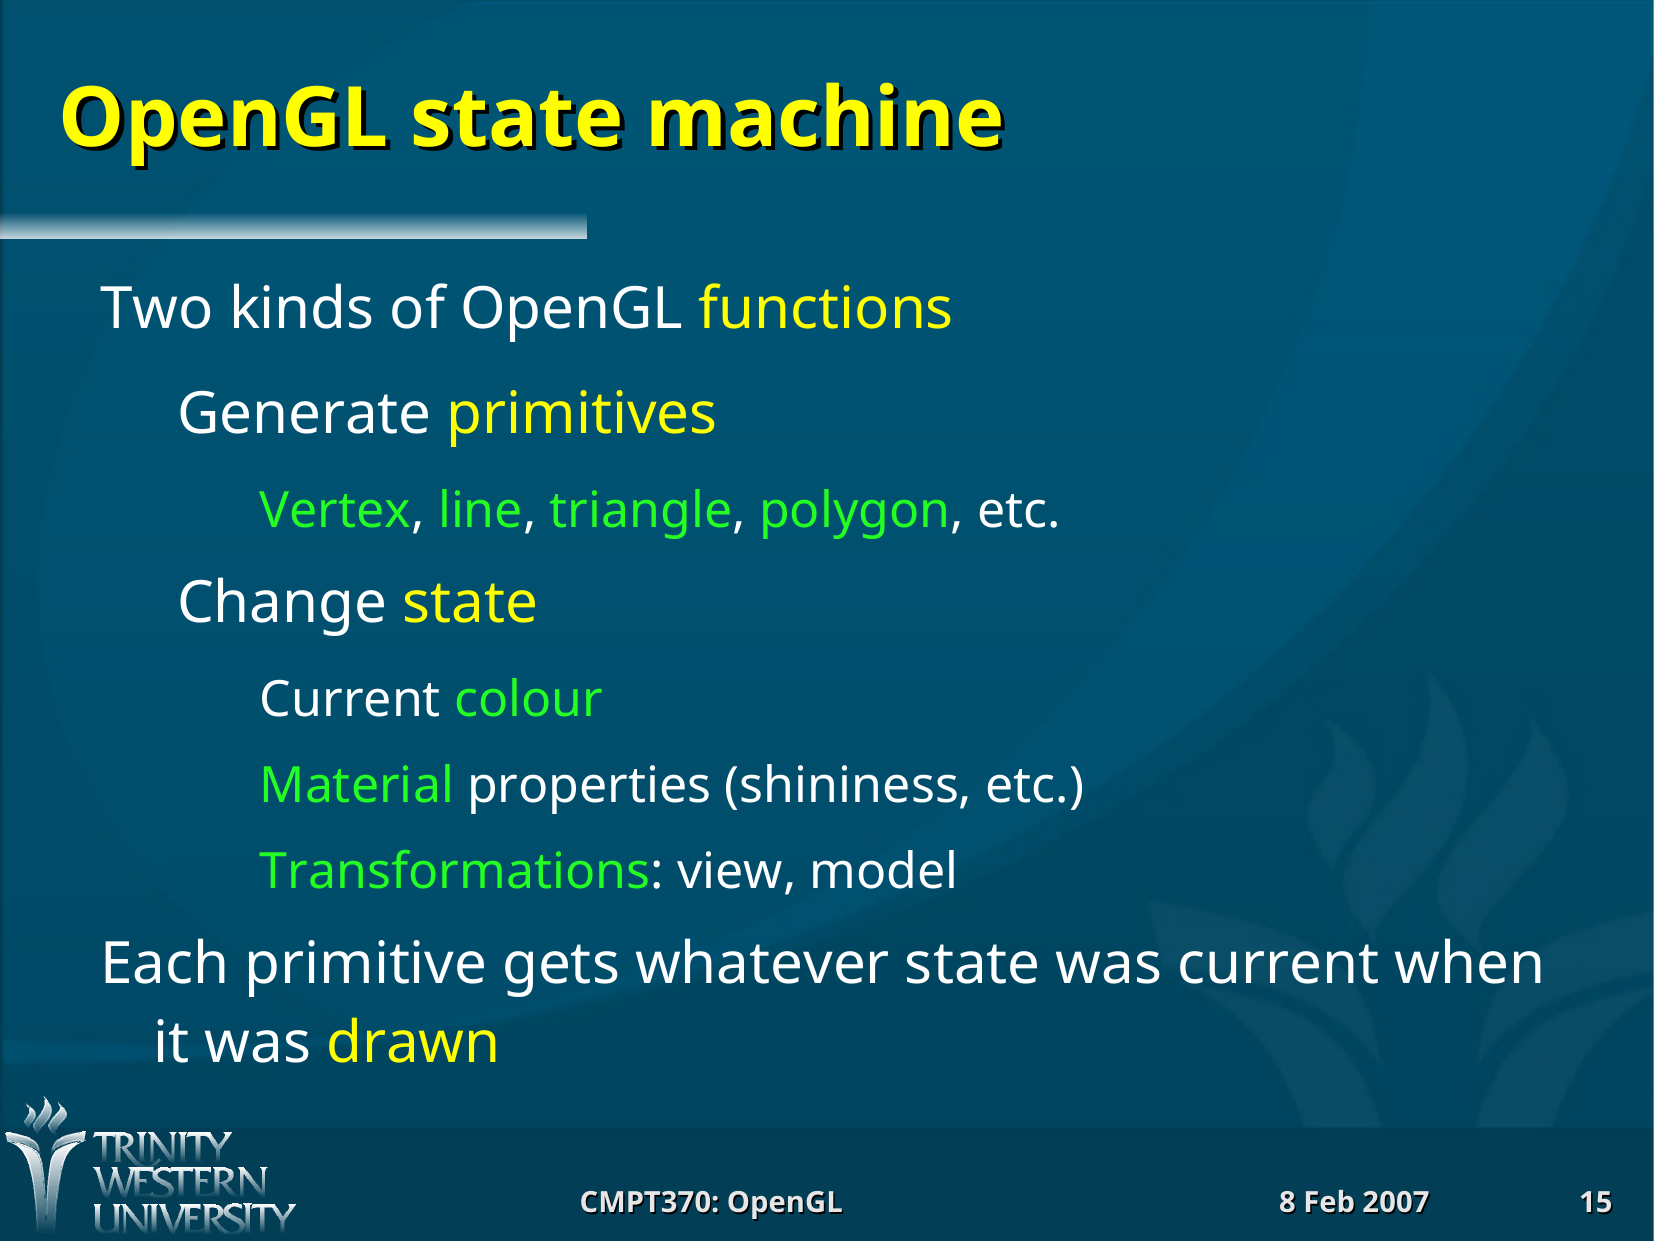

# OpenGL state machine
Two kinds of OpenGL functions
Generate primitives
Vertex, line, triangle, polygon, etc.
Change state
Current colour
Material properties (shininess, etc.)
Transformations: view, model
Each primitive gets whatever state was current when it was drawn
CMPT370: OpenGL
8 Feb 2007
15